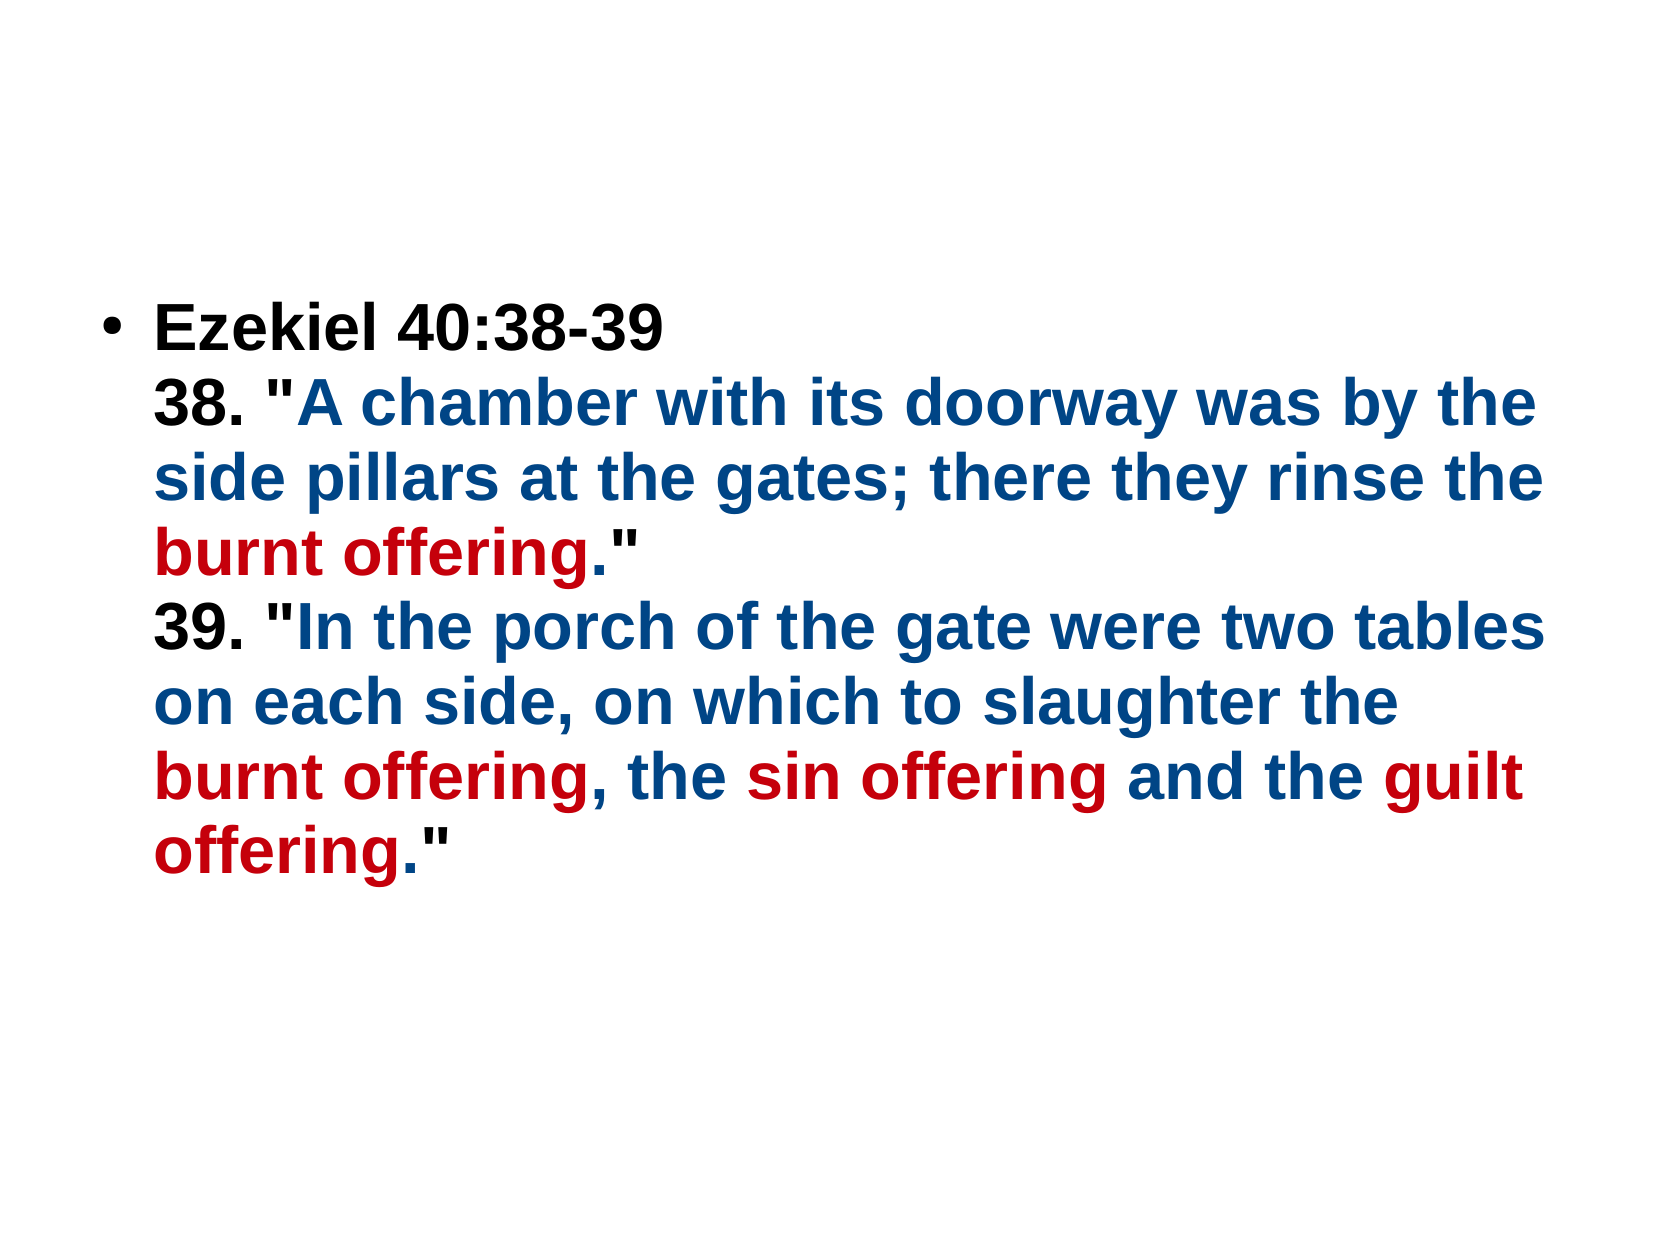

#
Ezekiel 40:38-39
38. "A chamber with its doorway was by the side pillars at the gates; there they rinse the burnt offering."
39. "In the porch of the gate were two tables on each side, on which to slaughter the burnt offering, the sin offering and the guilt offering."